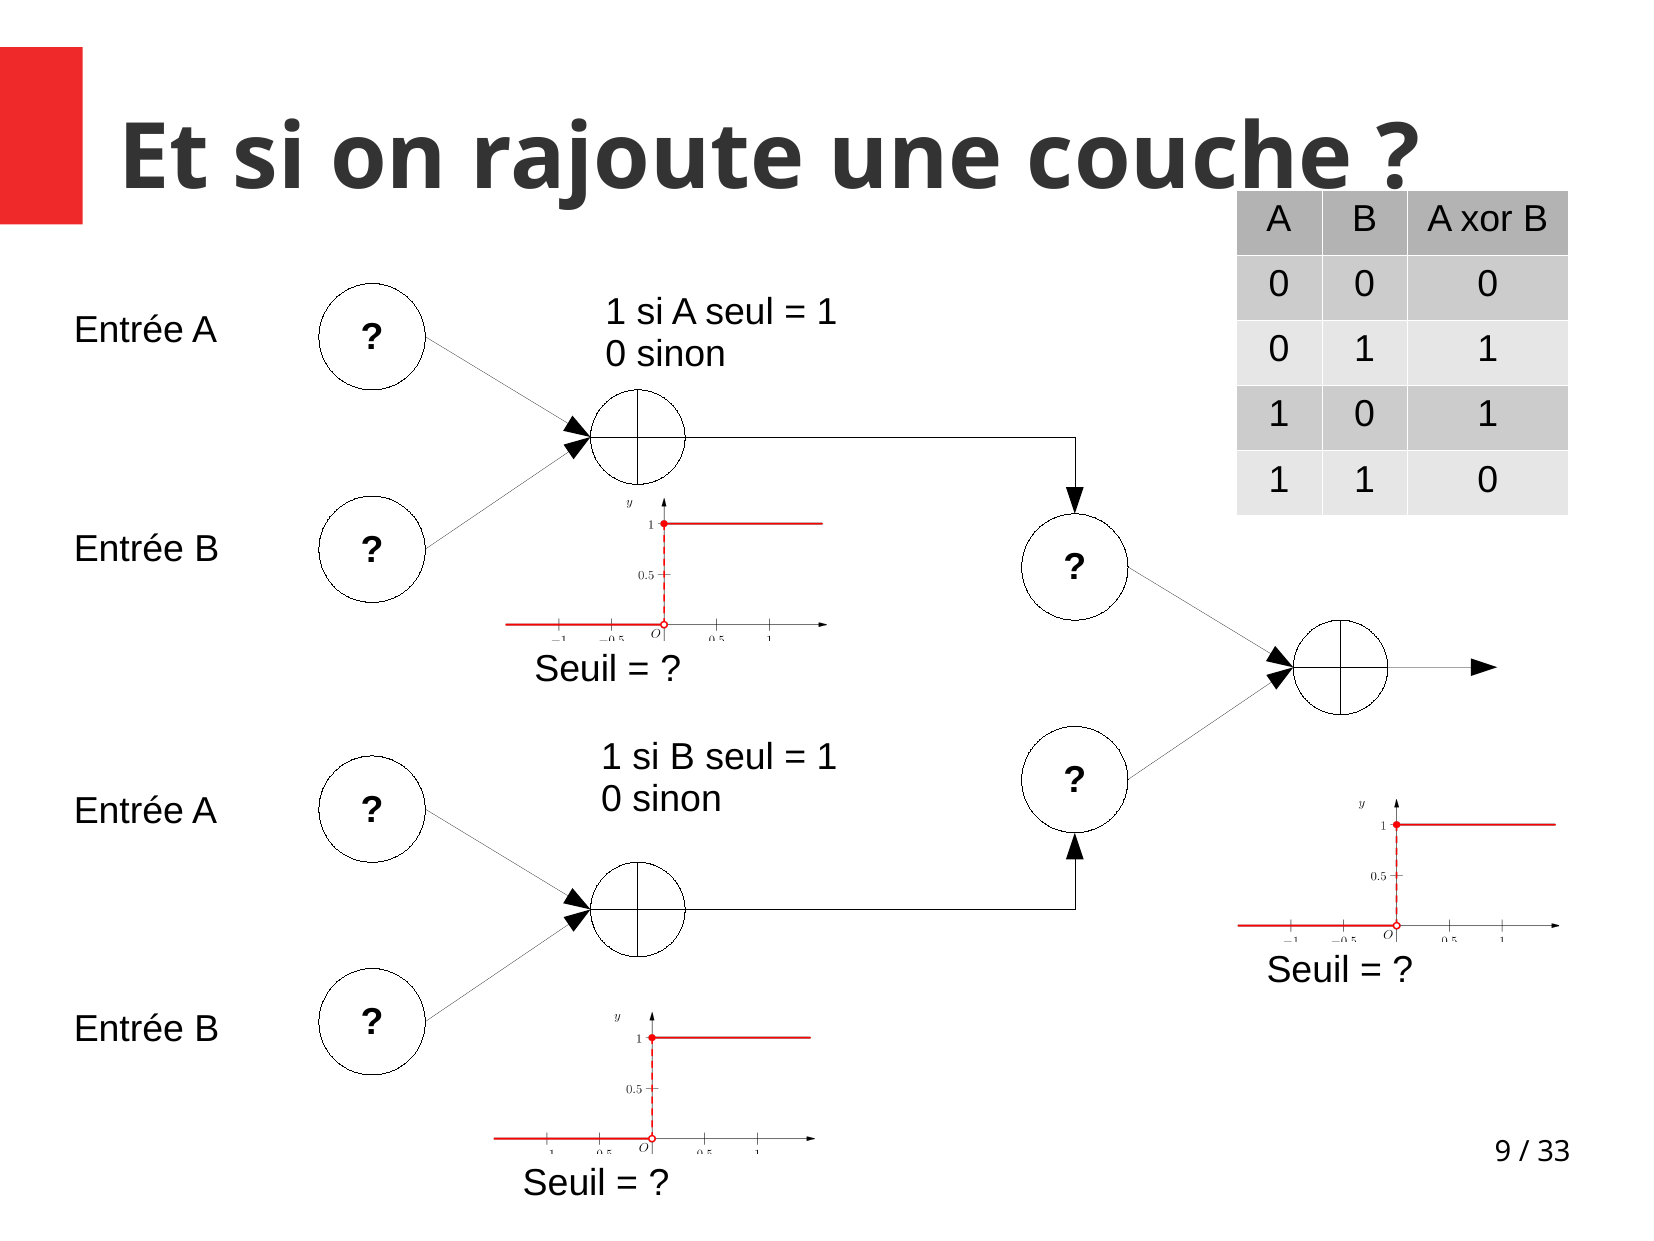

# Et si on rajoute une couche ?
| A | B | A xor B |
| --- | --- | --- |
| 0 | 0 | 0 |
| 0 | 1 | 1 |
| 1 | 0 | 1 |
| 1 | 1 | 0 |
?
1 si A seul = 1
0 sinon
Entrée A
?
?
Entrée B
Seuil = ?
?
1 si B seul = 1
0 sinon
?
Entrée A
Seuil = ?
?
Entrée B
9
Seuil = ?